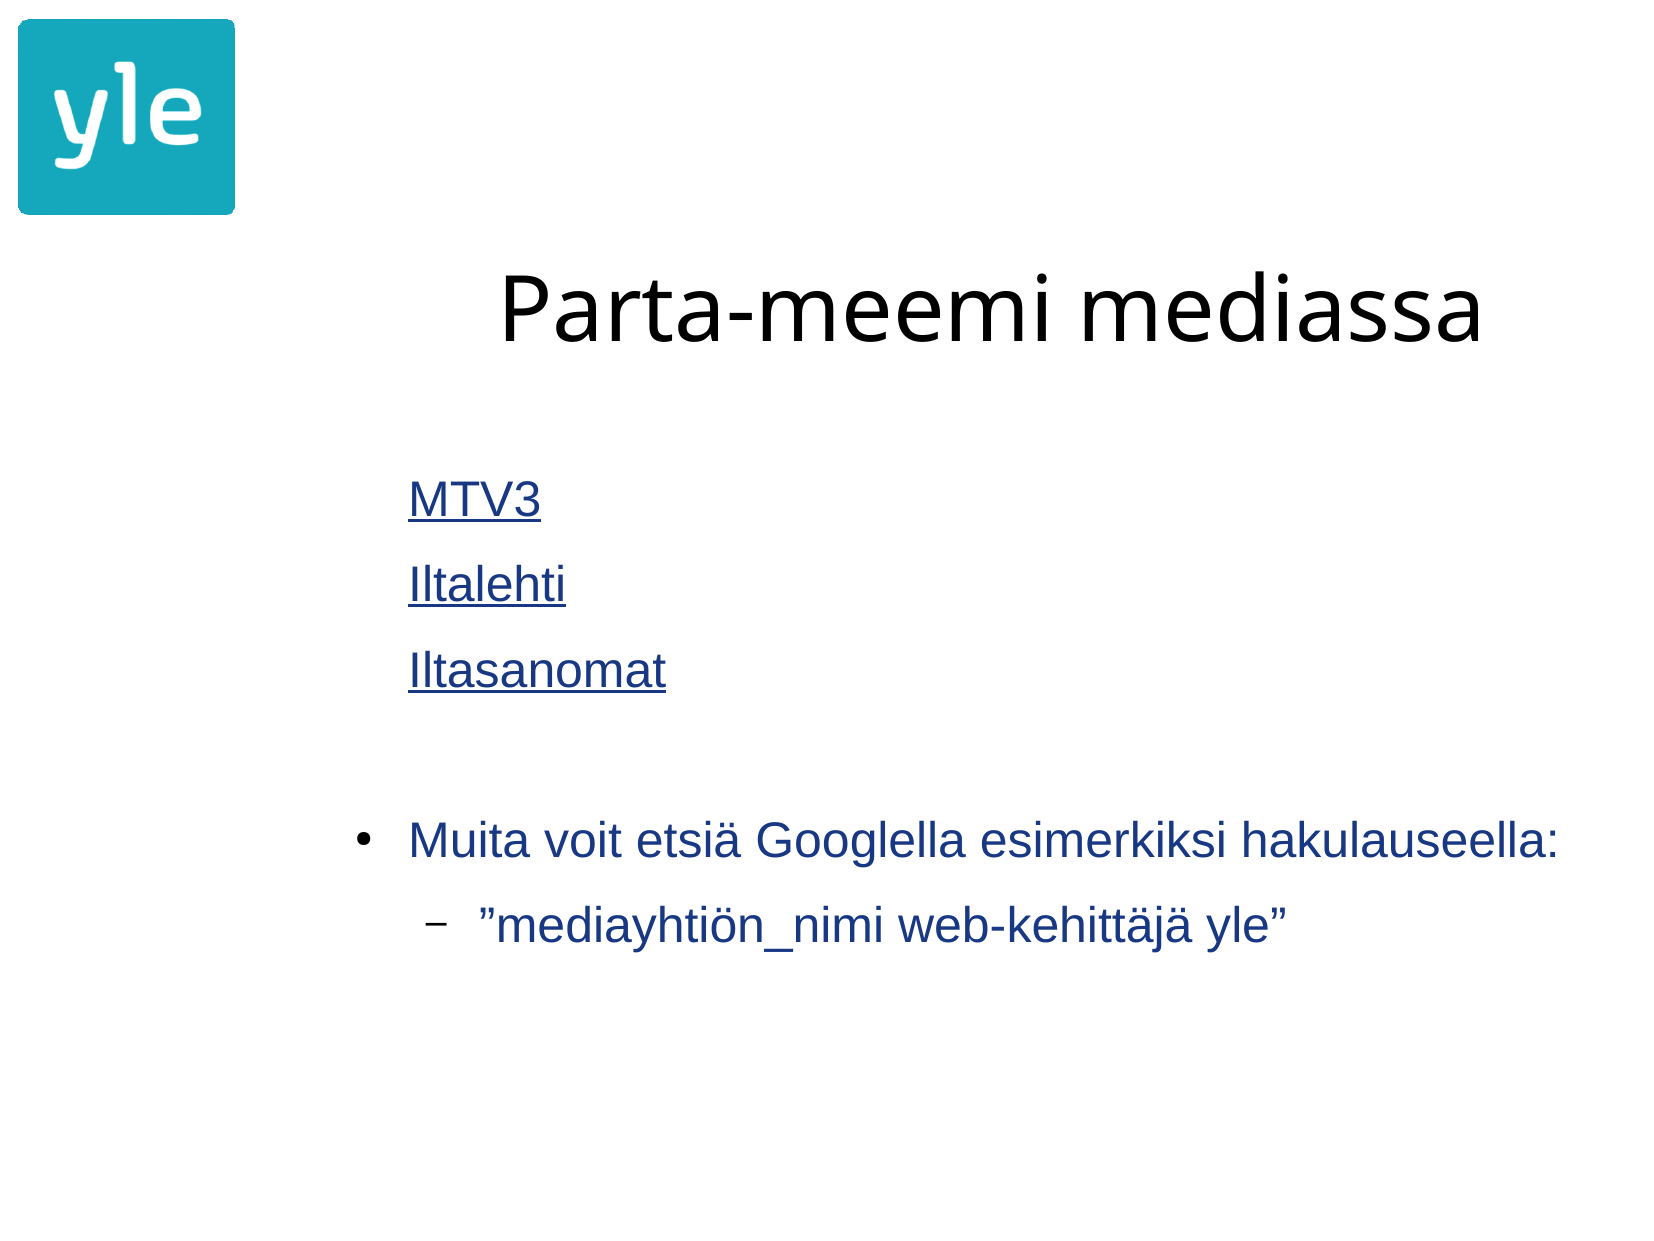

Parta-meemi mediassa
# MTV3
Iltalehti
Iltasanomat
Muita voit etsiä Googlella esimerkiksi hakulauseella:
”mediayhtiön_nimi web-kehittäjä yle”